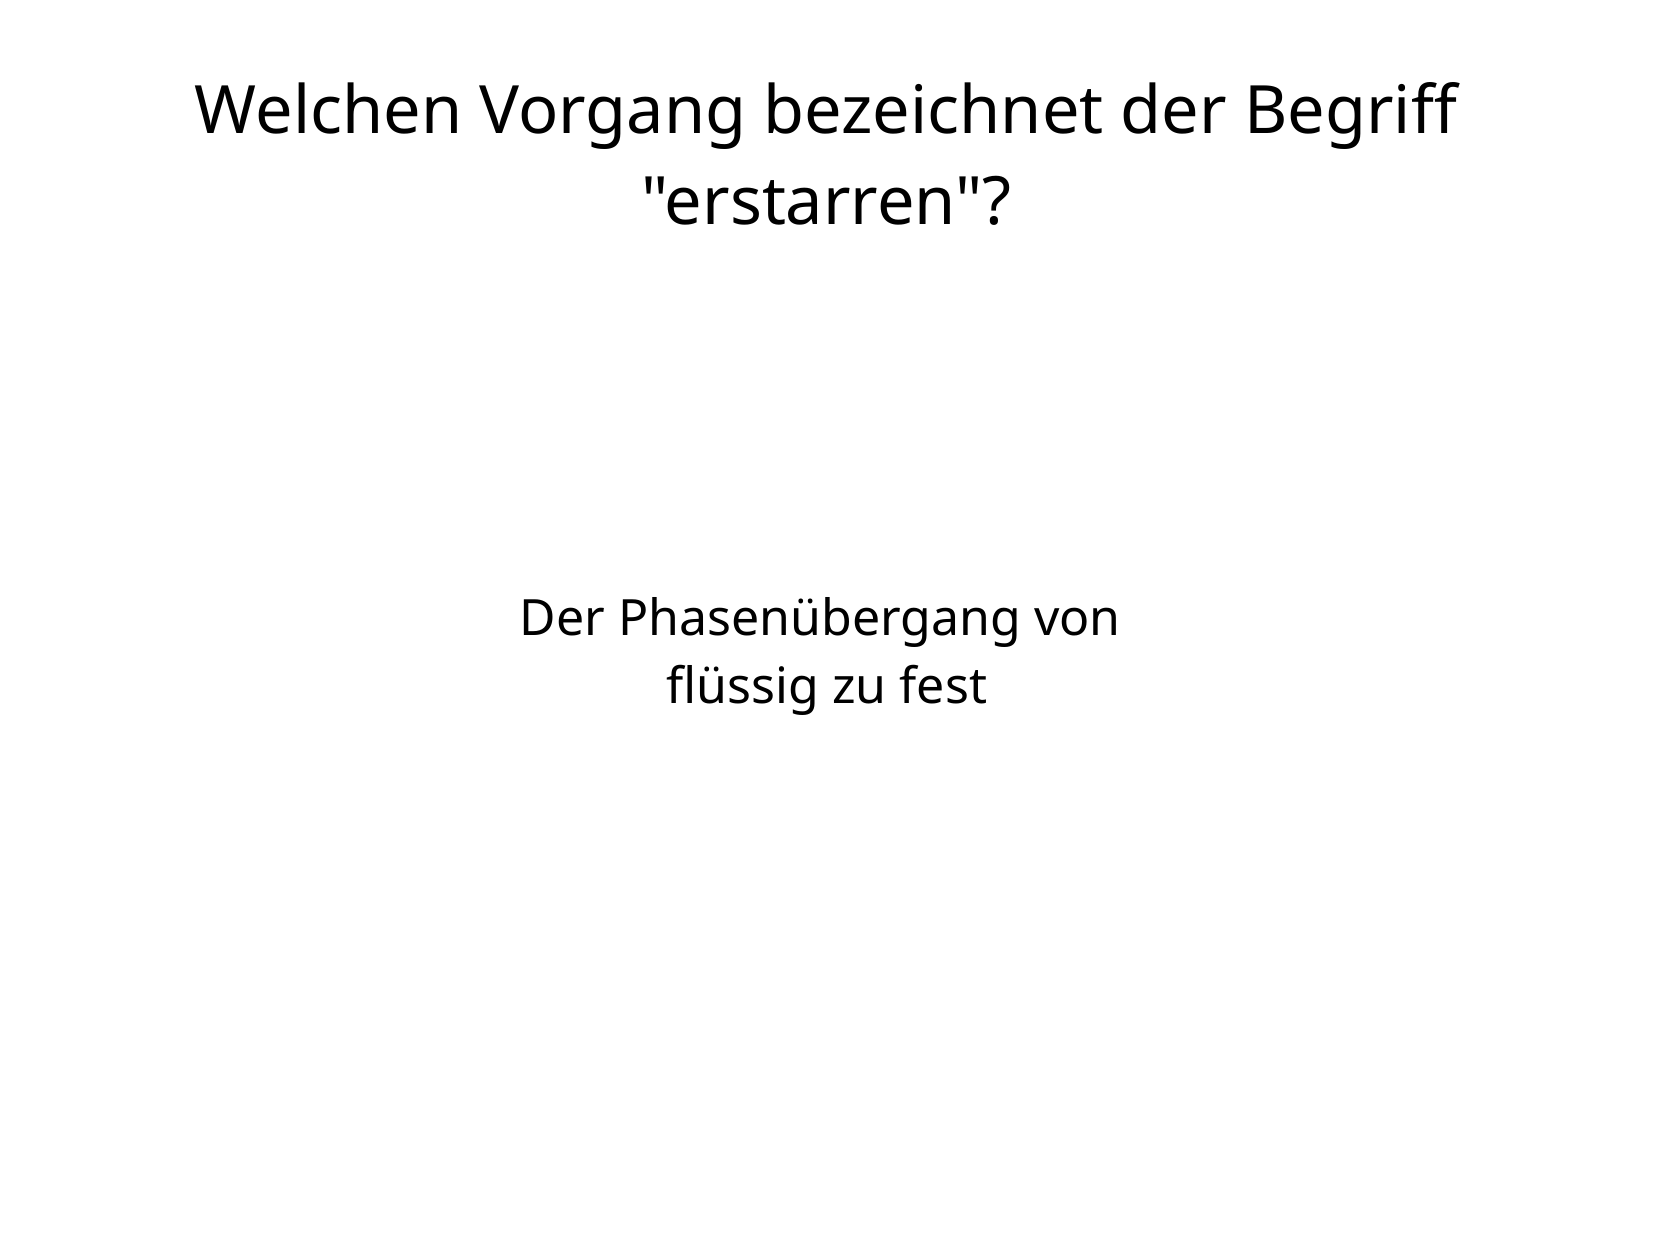

# Welchen Vorgang bezeichnet der Begriff "erstarren"?
Der Phasenübergang von
flüssig zu fest